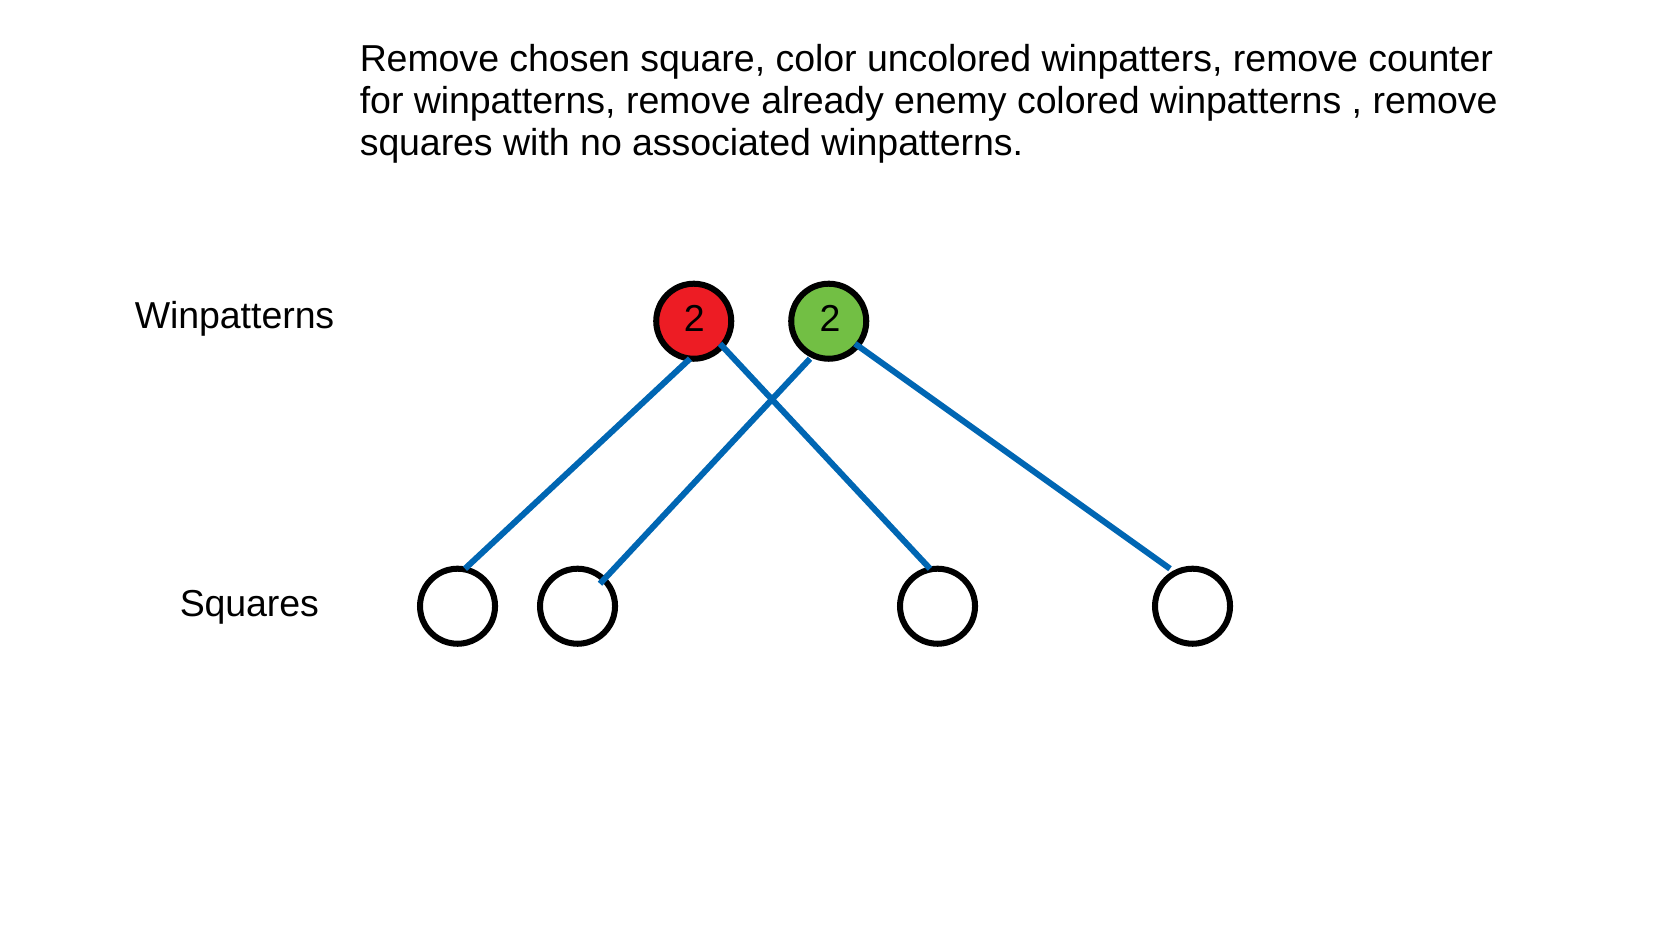

Remove chosen square, color uncolored winpatters, remove counter for winpatterns, remove already enemy colored winpatterns , remove squares with no associated winpatterns.
Winpatterns
2
2
Squares